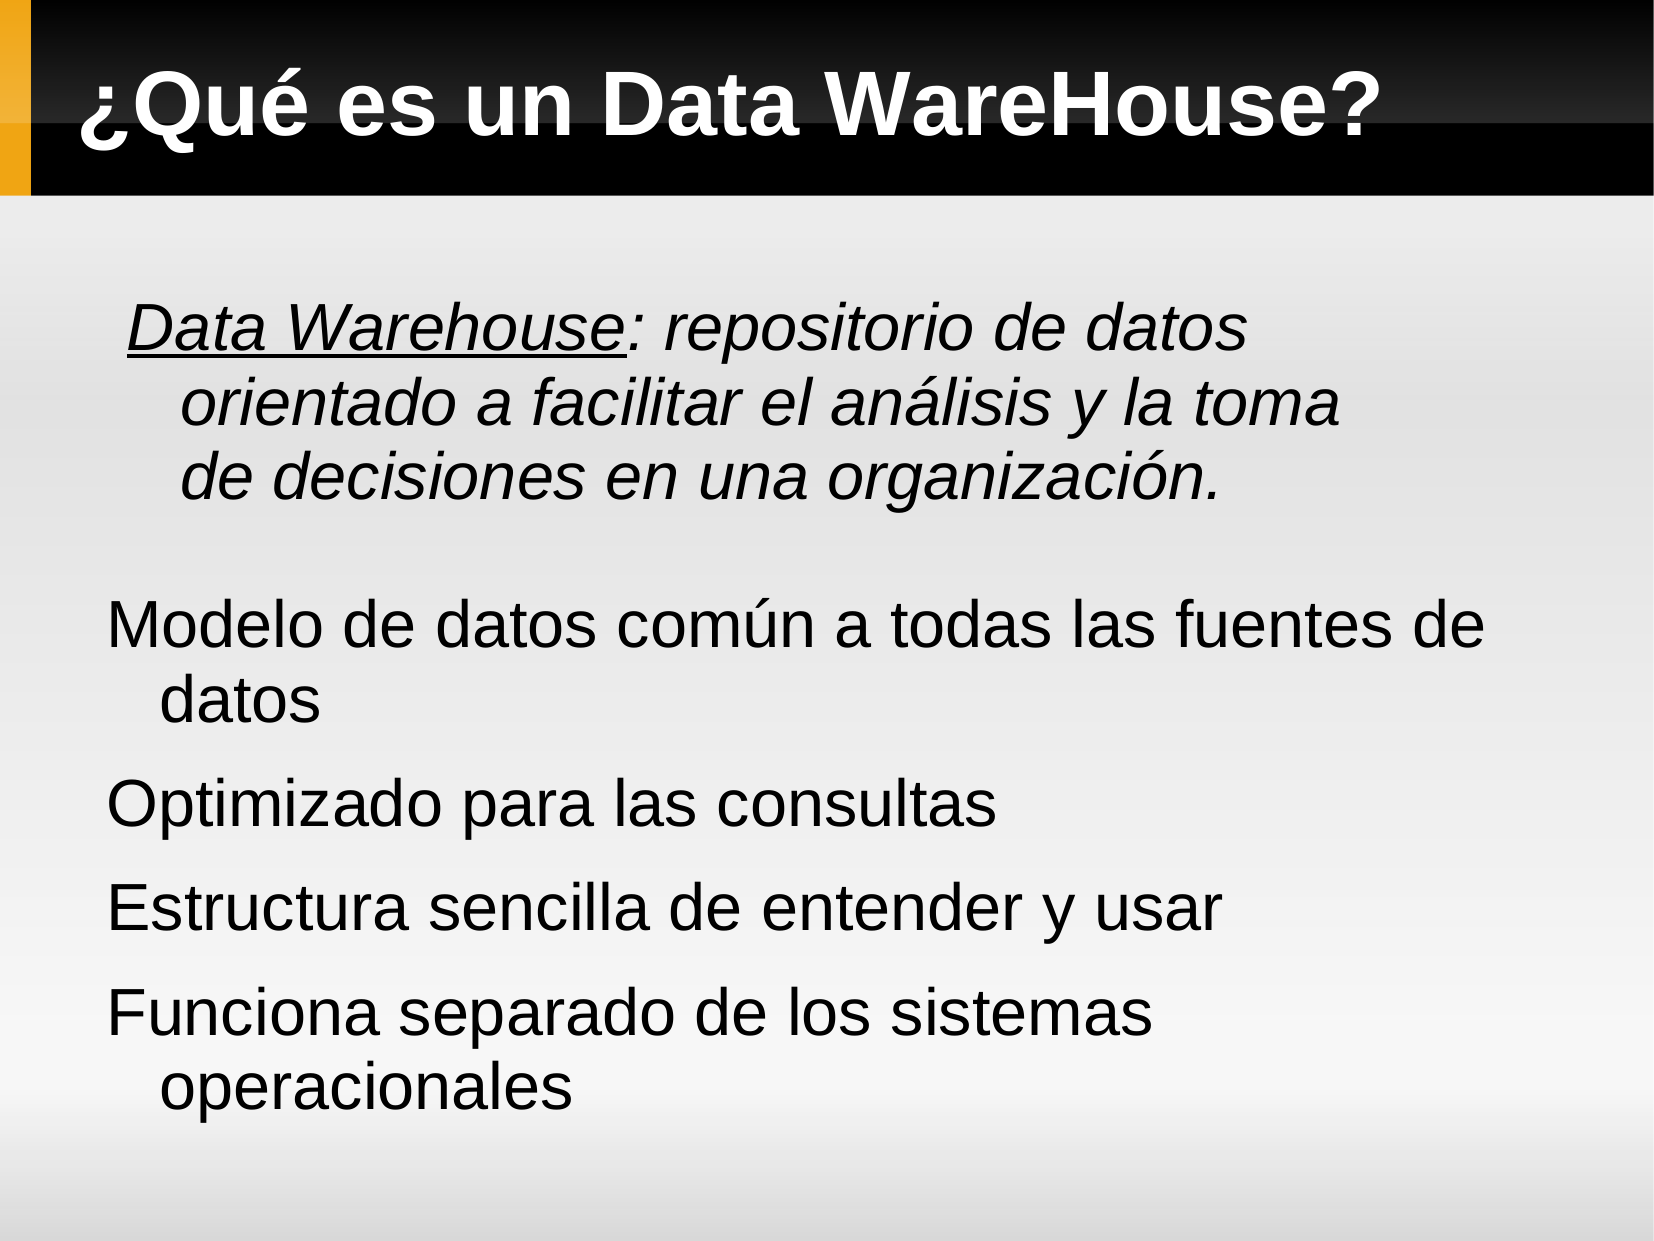

# ¿Qué es un Data WareHouse?
Data Warehouse: repositorio de datos orientado a facilitar el análisis y la toma de decisiones en una organización.
Modelo de datos común a todas las fuentes de datos
Optimizado para las consultas
Estructura sencilla de entender y usar
Funciona separado de los sistemas operacionales